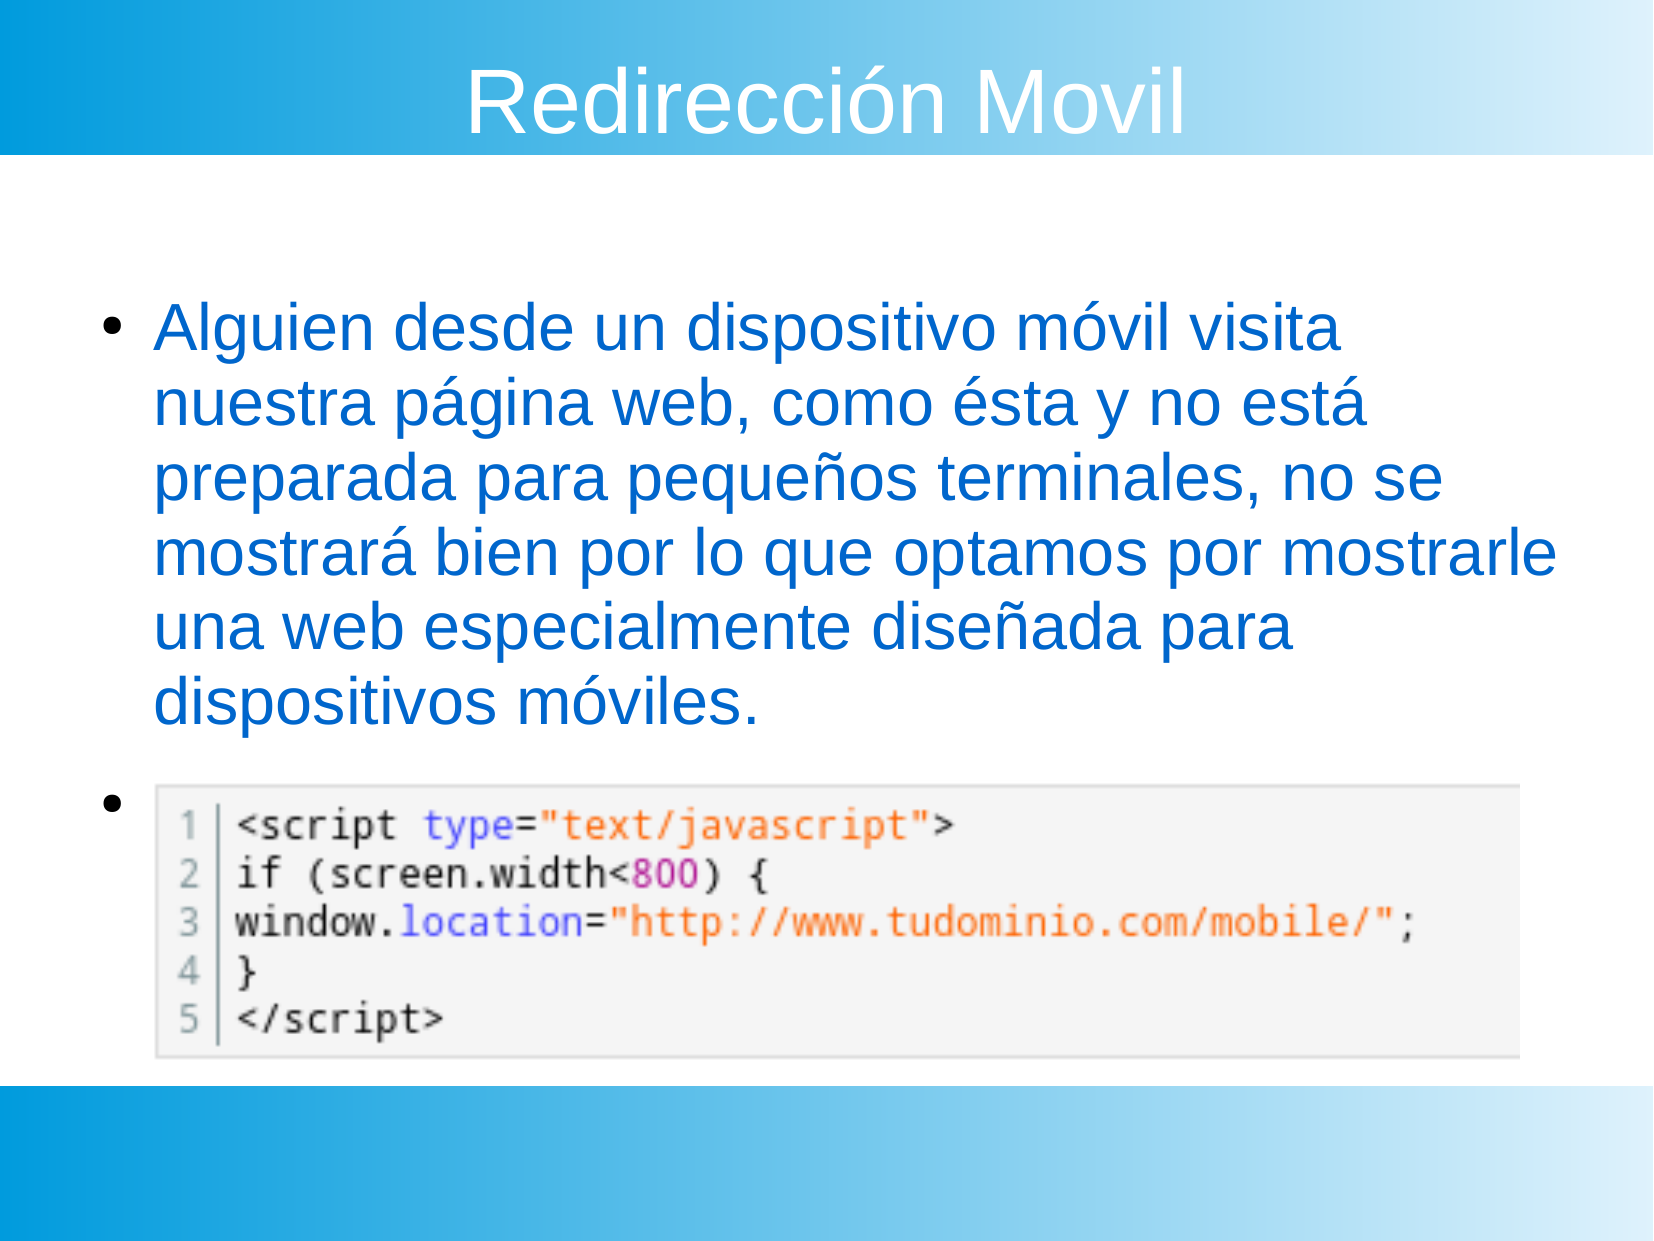

# Redirección Movil
Alguien desde un dispositivo móvil visita nuestra página web, como ésta y no está preparada para pequeños terminales, no se mostrará bien por lo que optamos por mostrarle una web especialmente diseñada para dispositivos móviles.